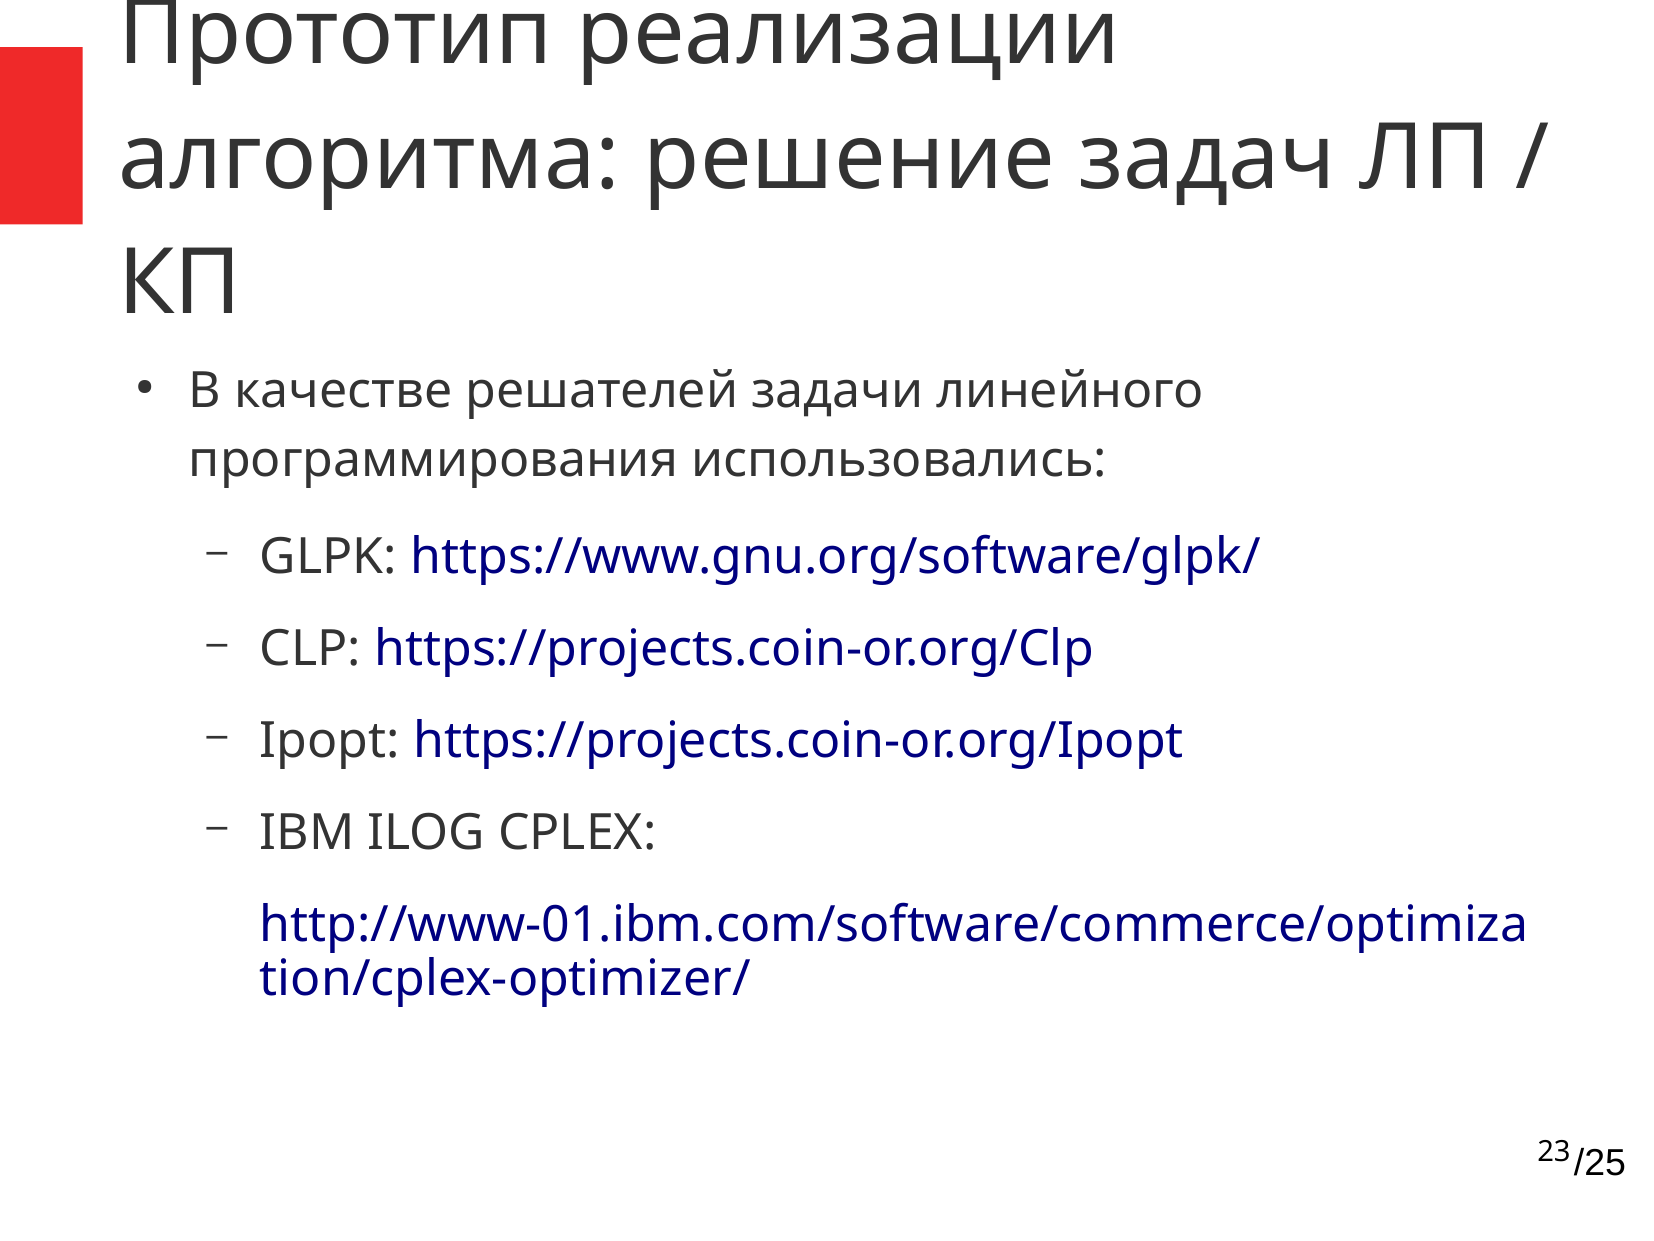

# Прототип реализации алгоритма: решение задач ЛП / КП
В качестве решателей задачи линейного программирования использовались:
GLPK: https://www.gnu.org/software/glpk/
CLP: https://projects.coin-or.org/Clp
Ipopt: https://projects.coin-or.org/Ipopt
IBM ILOG CPLEX:
http://www-01.ibm.com/software/commerce/optimization/cplex-optimizer/
23
/25